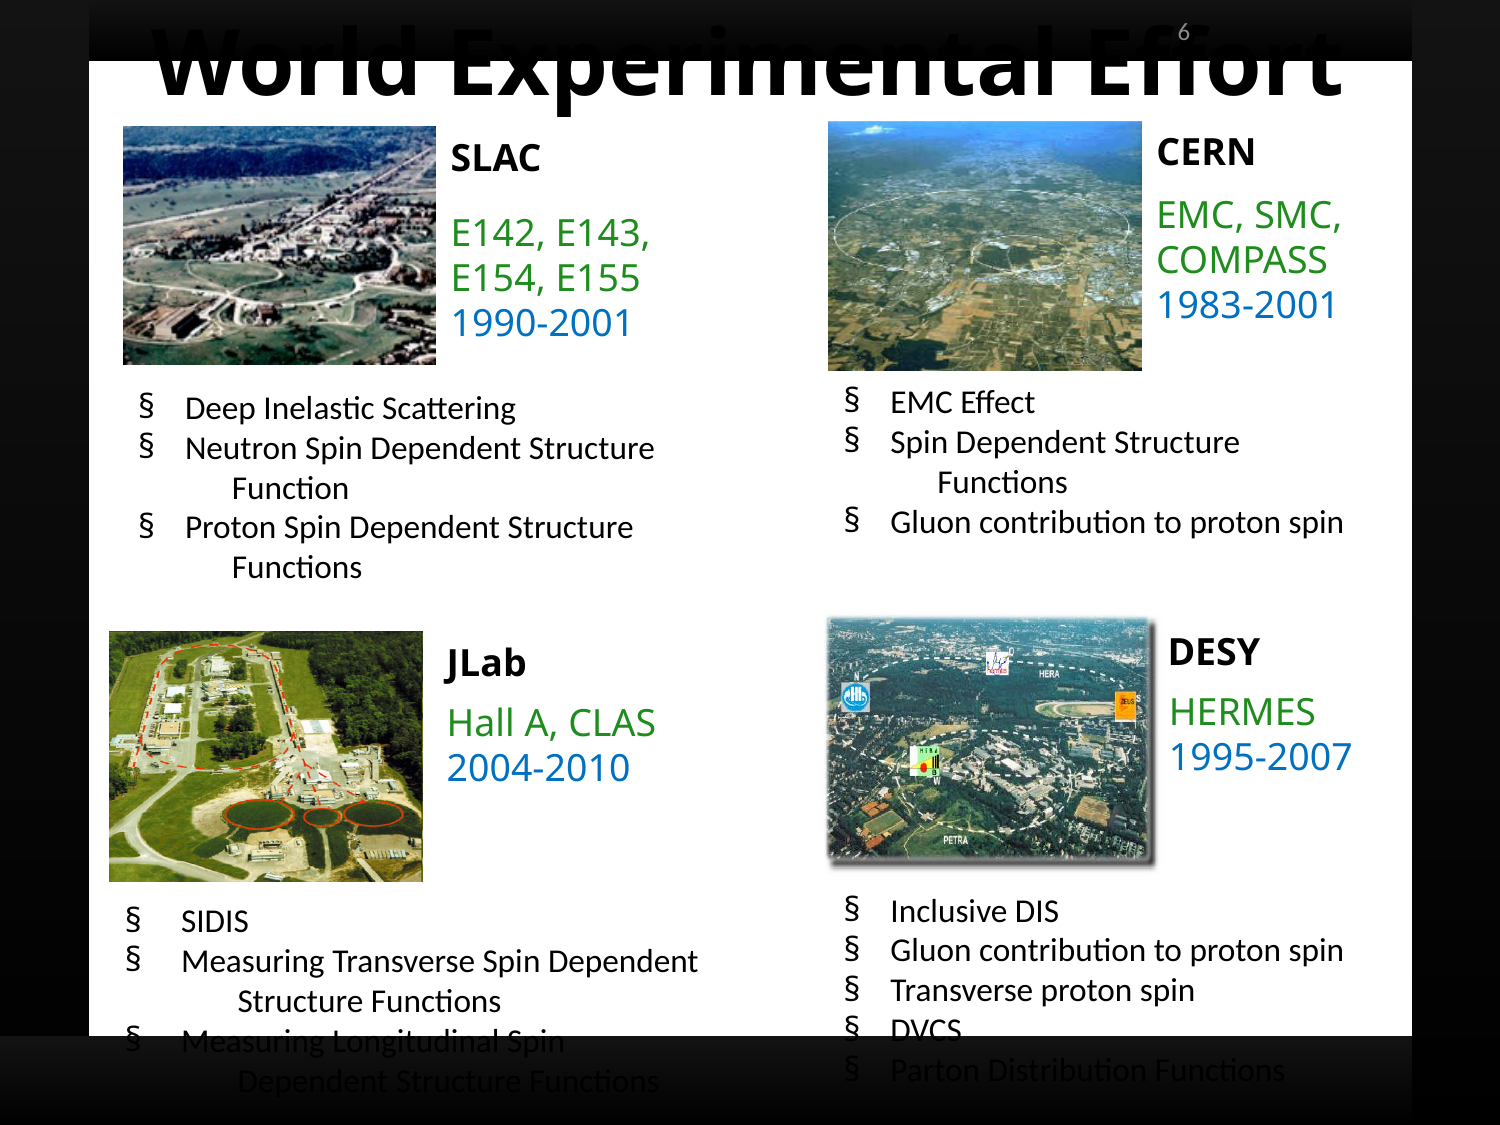

# World Experimental Effort
6
CERN
EMC, SMC,
COMPASS
1983-2001
EMC Effect
Spin Dependent Structure Functions
Gluon contribution to proton spin
SLAC
E142, E143,
E154, E155
1990-2001
Deep Inelastic Scattering
Neutron Spin Dependent Structure Function
Proton Spin Dependent Structure Functions
DESY
HERMES
1995-2007
Inclusive DIS
Gluon contribution to proton spin
Transverse proton spin
DVCS
Parton Distribution Functions
JLab
Hall A, CLAS
2004-2010
SIDIS
Measuring Transverse Spin Dependent Structure Functions
Measuring Longitudinal Spin Dependent Structure Functions